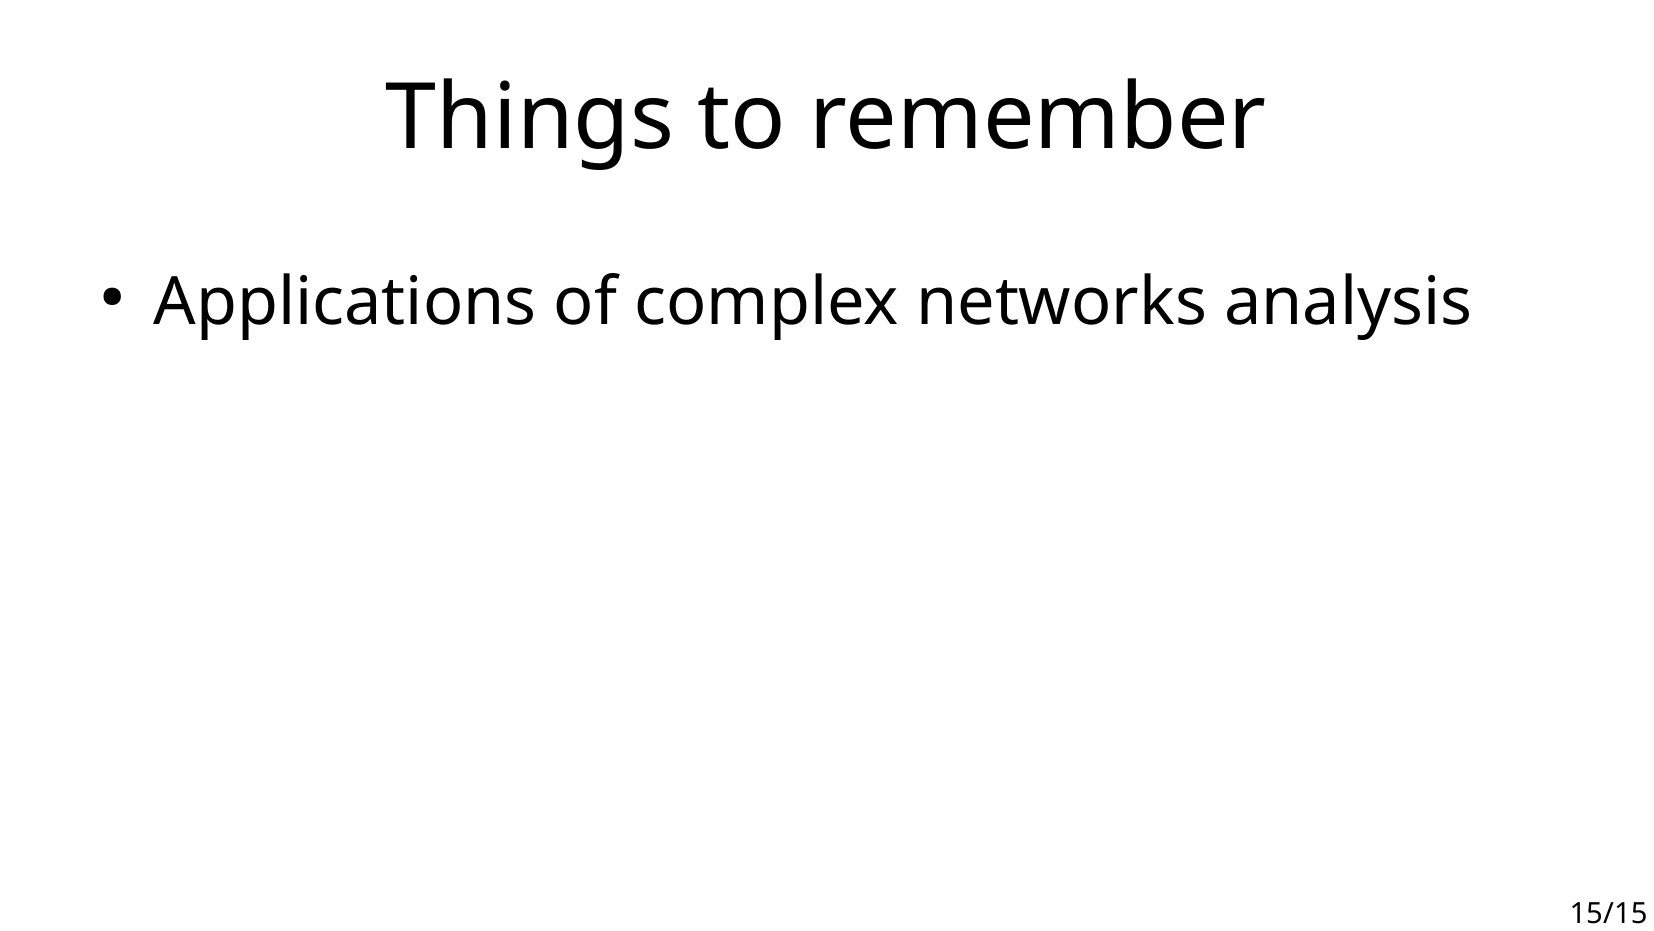

# Things to remember
Applications of complex networks analysis
15